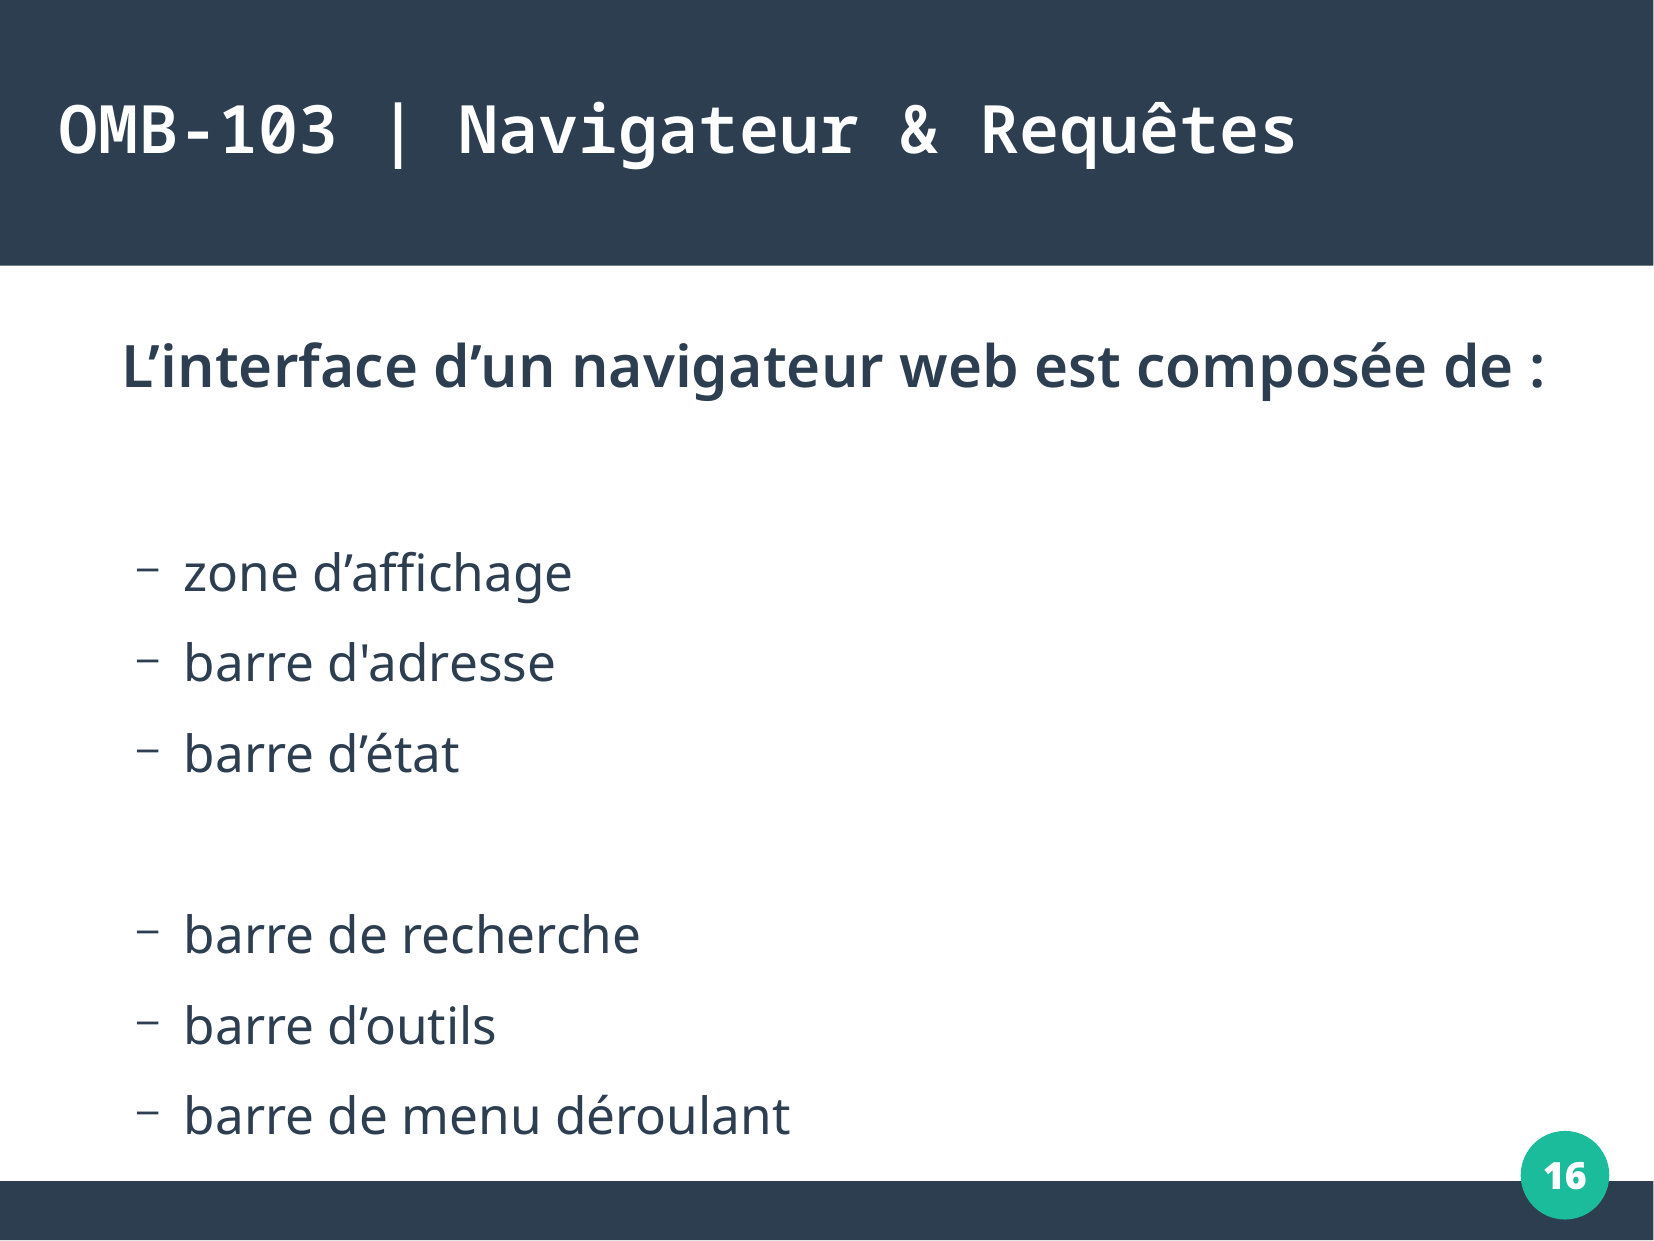

# OMB-103 | Navigateur & Requêtes
L’interface d’un navigateur web est composée de :
zone d’affichage
barre d'adresse
barre d’état
barre de recherche
barre d’outils
barre de menu déroulant
16